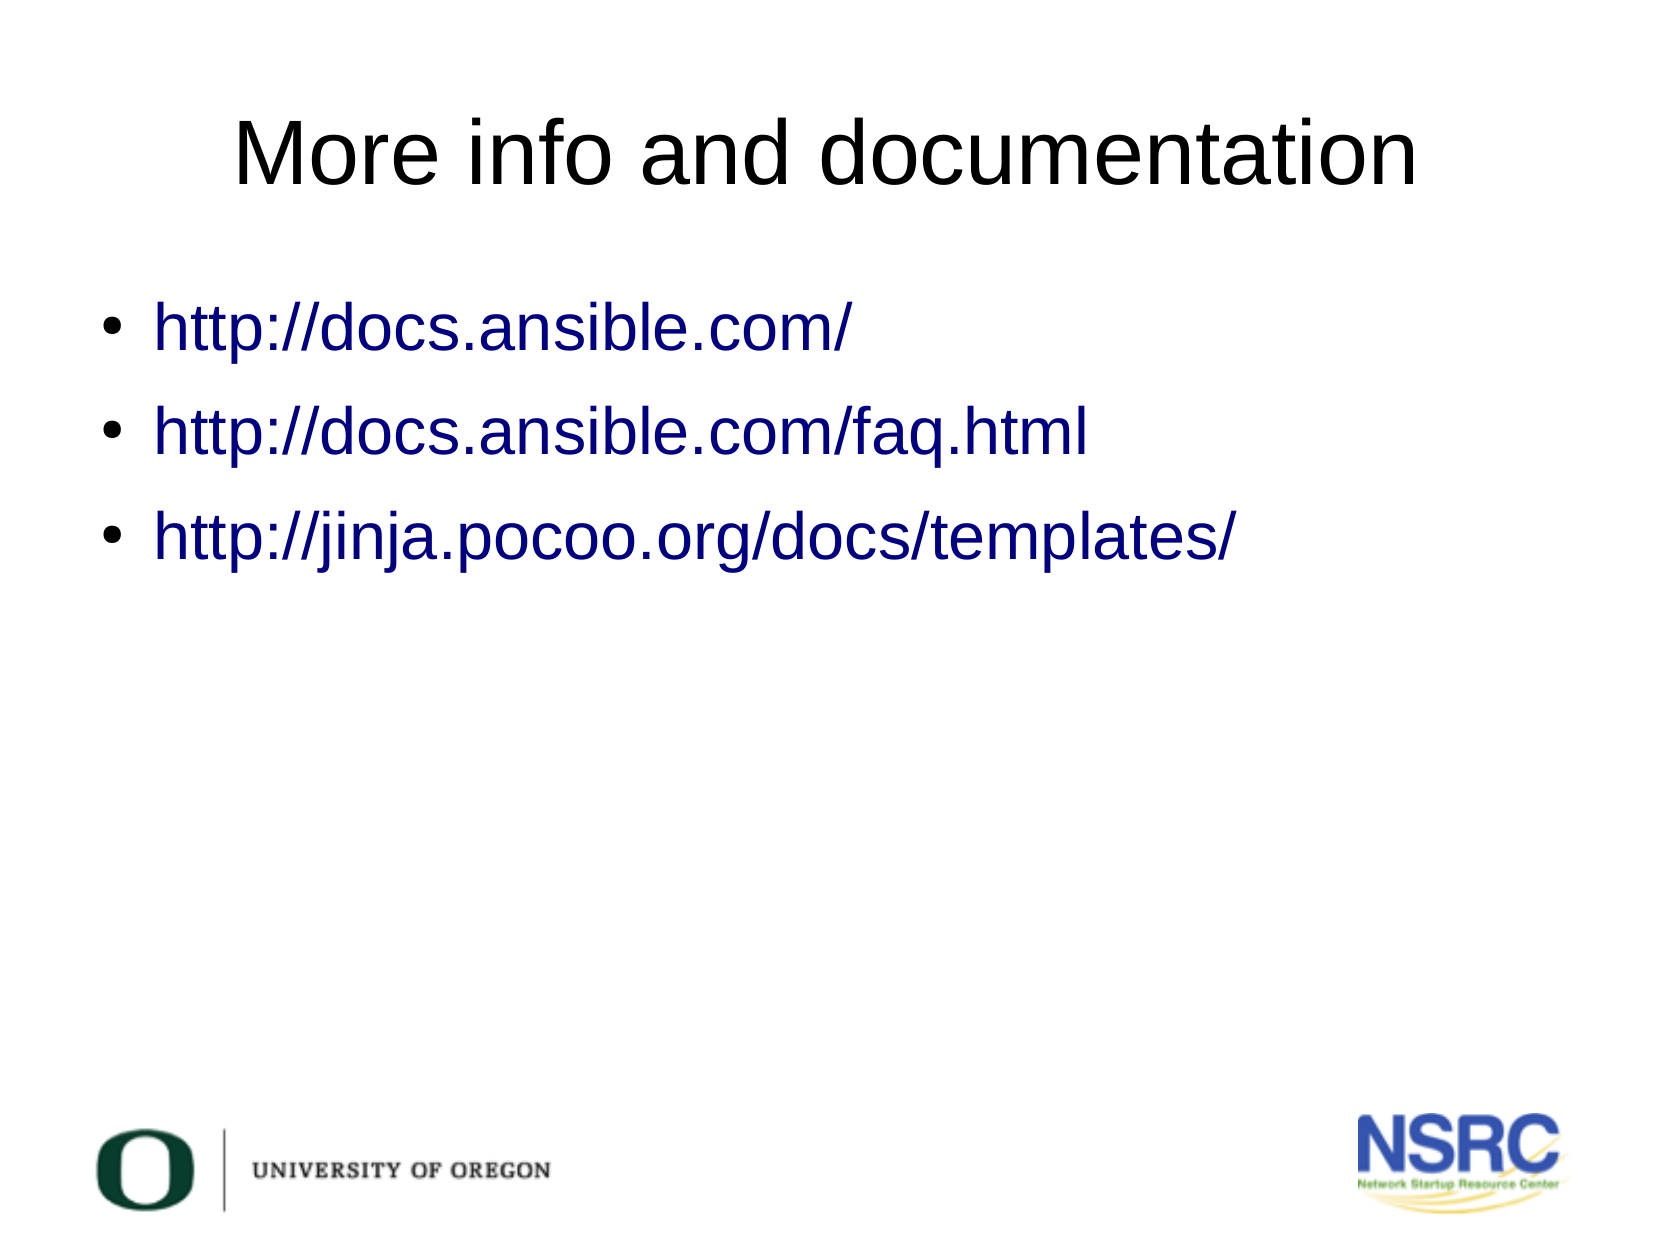

# More info and documentation
http://docs.ansible.com/
http://docs.ansible.com/faq.html
http://jinja.pocoo.org/docs/templates/